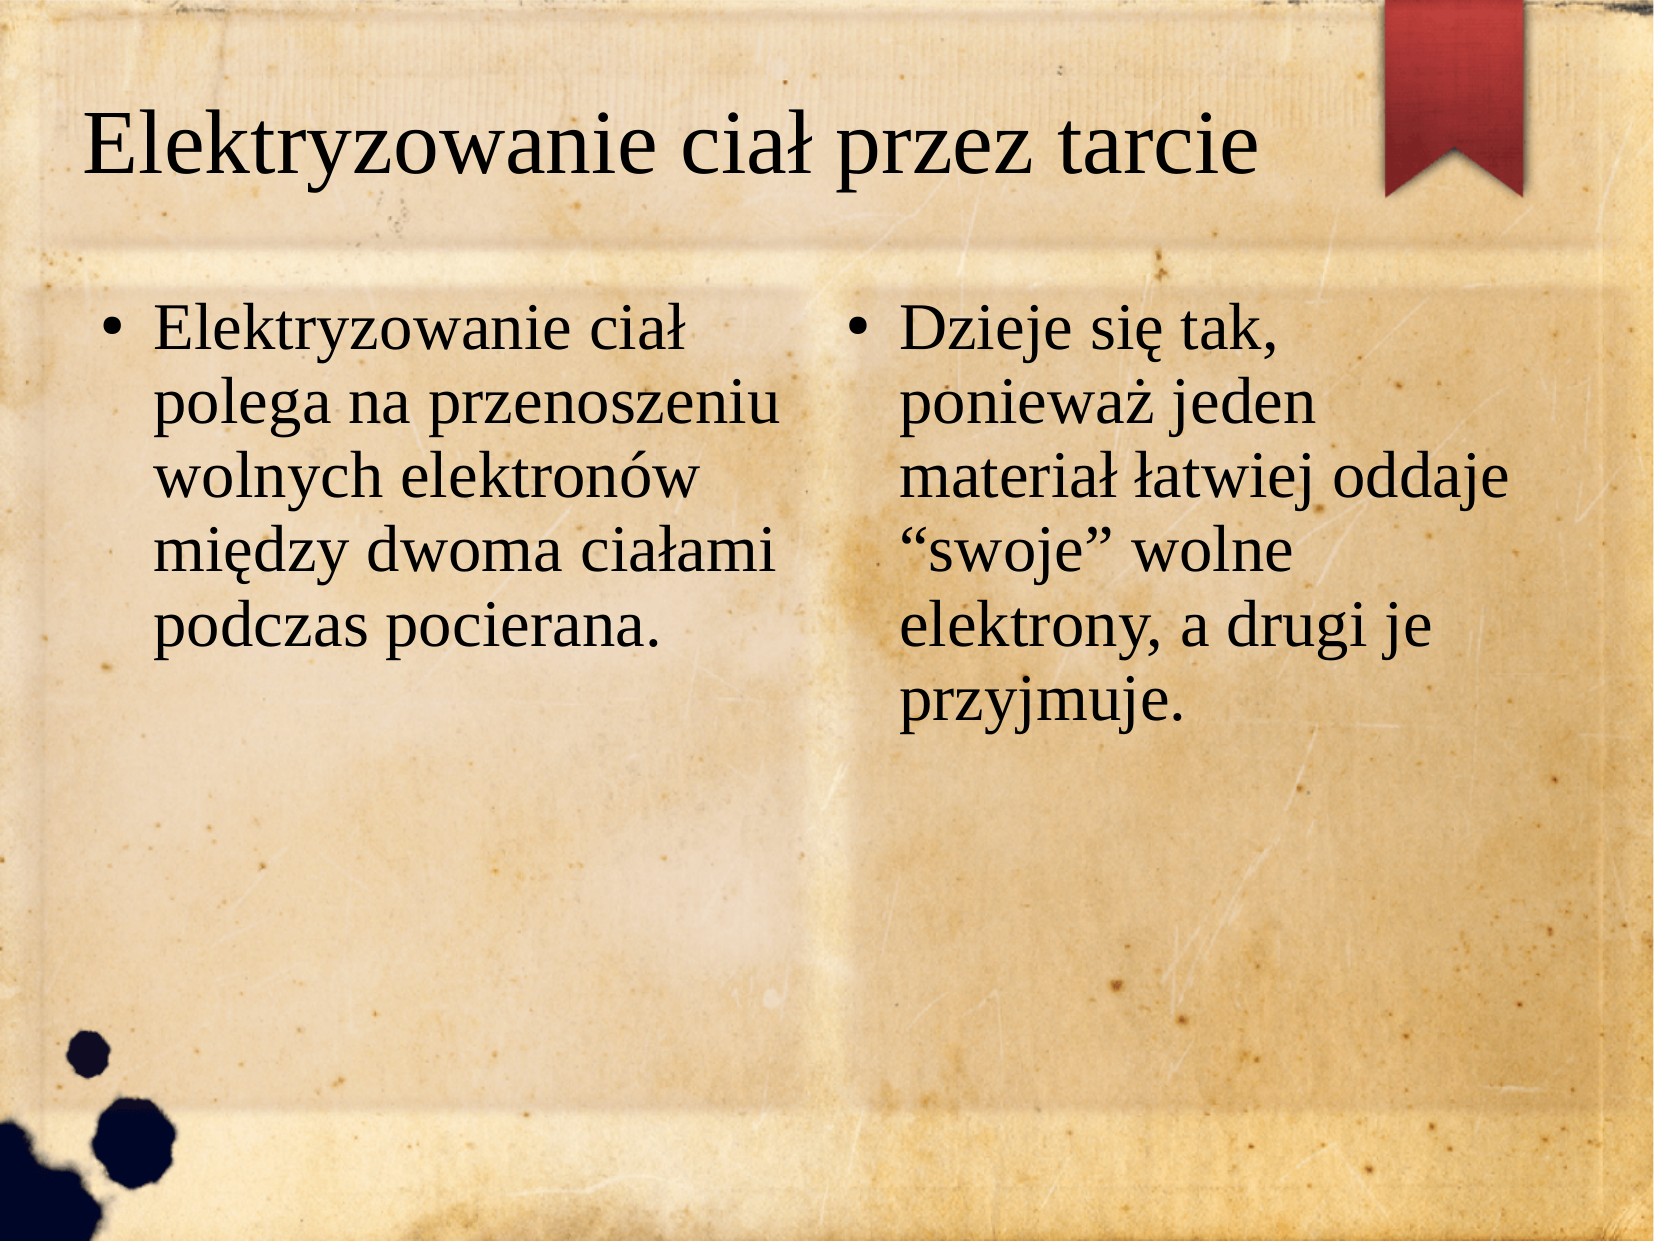

# Elektryzowanie ciał przez tarcie
Elektryzowanie ciał polega na przenoszeniu wolnych elektronów między dwoma ciałami podczas pocierana.
Dzieje się tak, ponieważ jeden materiał łatwiej oddaje “swoje” wolne elektrony, a drugi je przyjmuje.